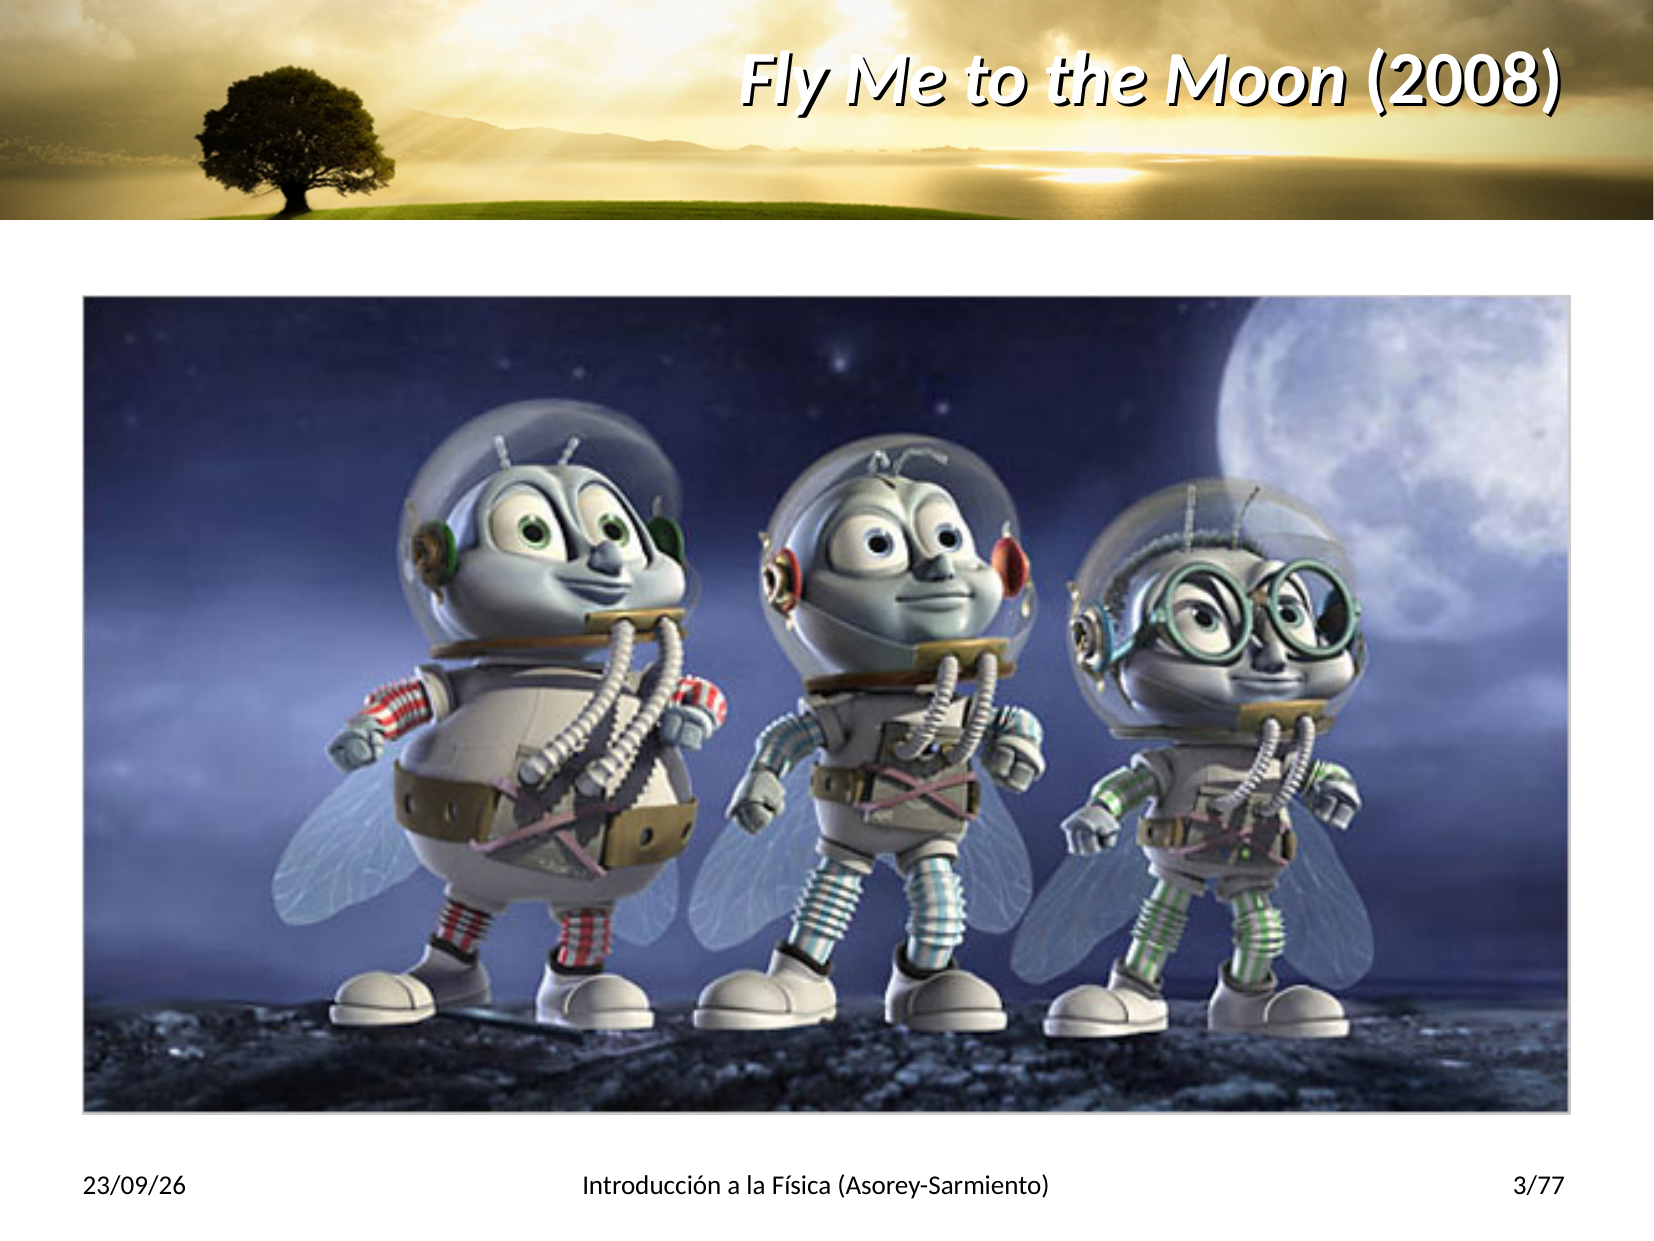

# Fly Me to the Moon (2008)
Introducción a la Física (Asorey-Sarmiento)
3